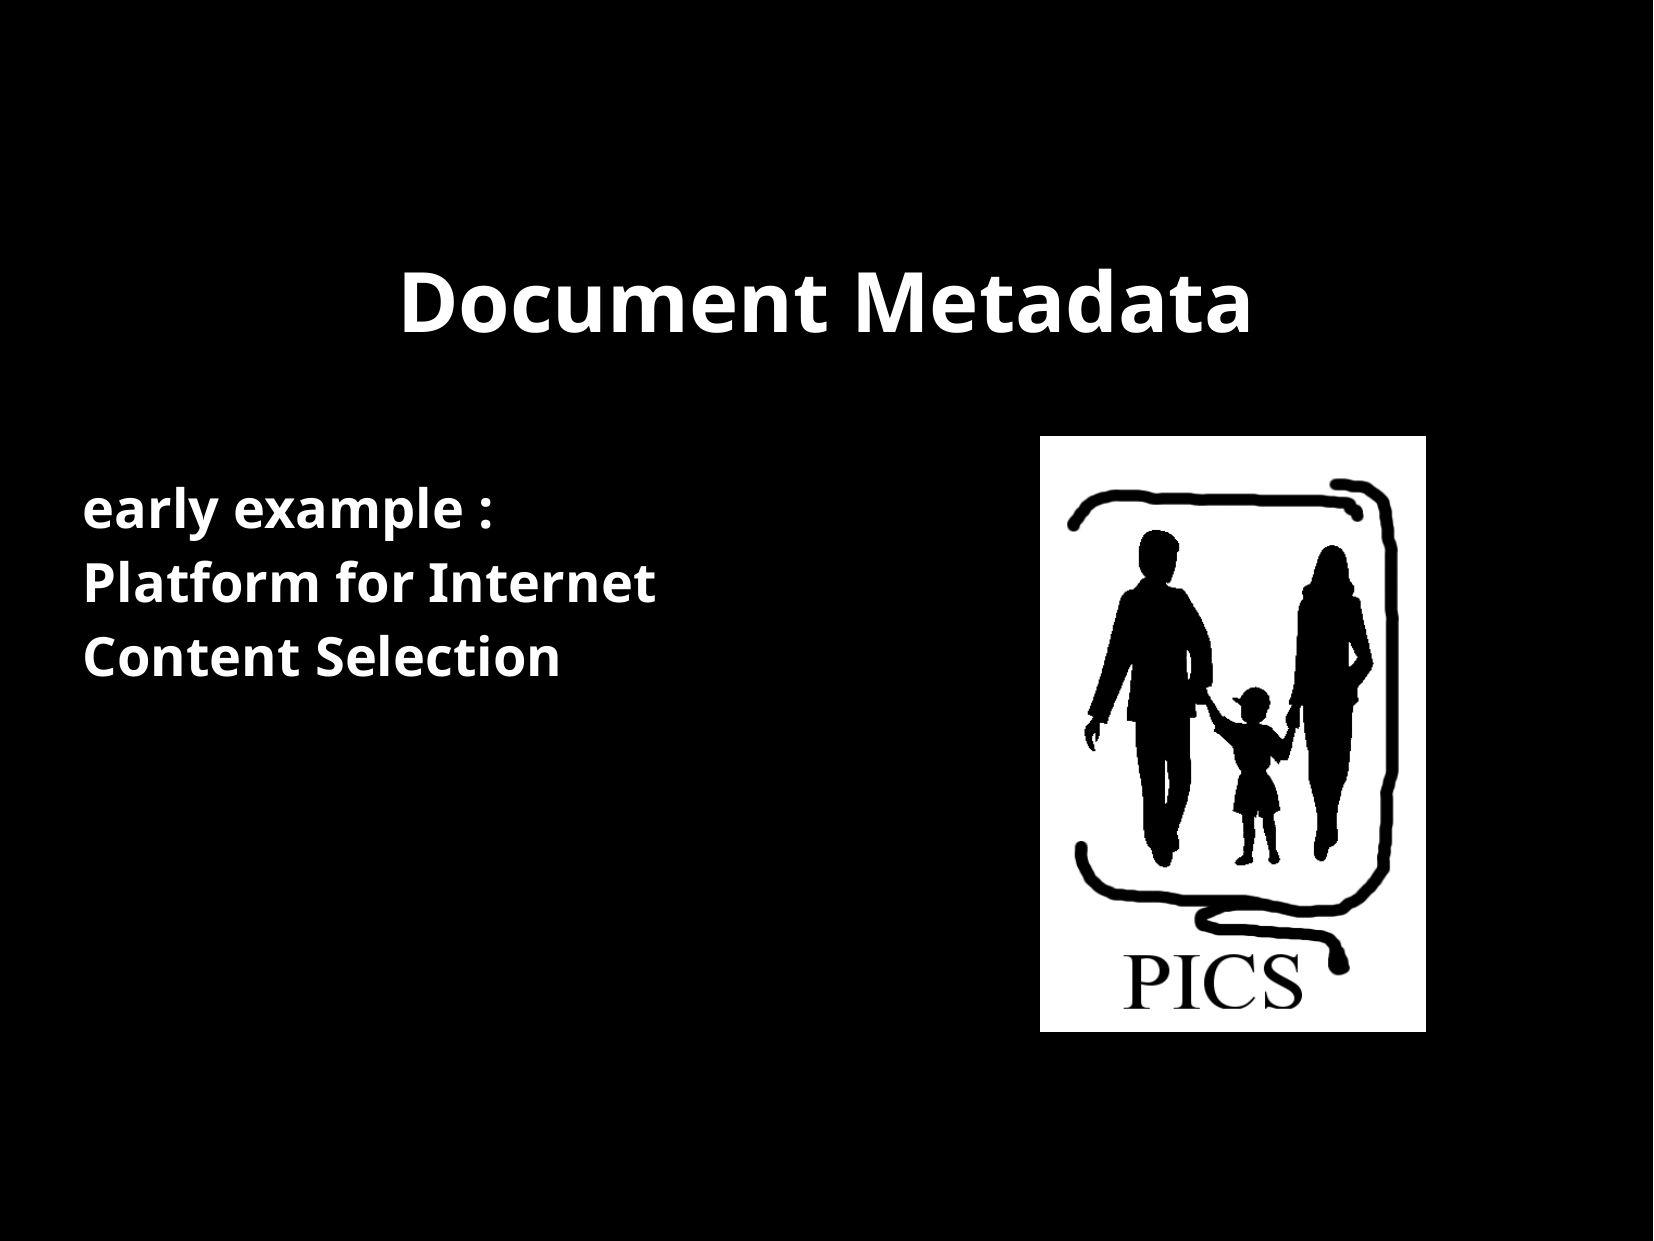

# Document Metadata
early example :
Platform for Internet
Content Selection